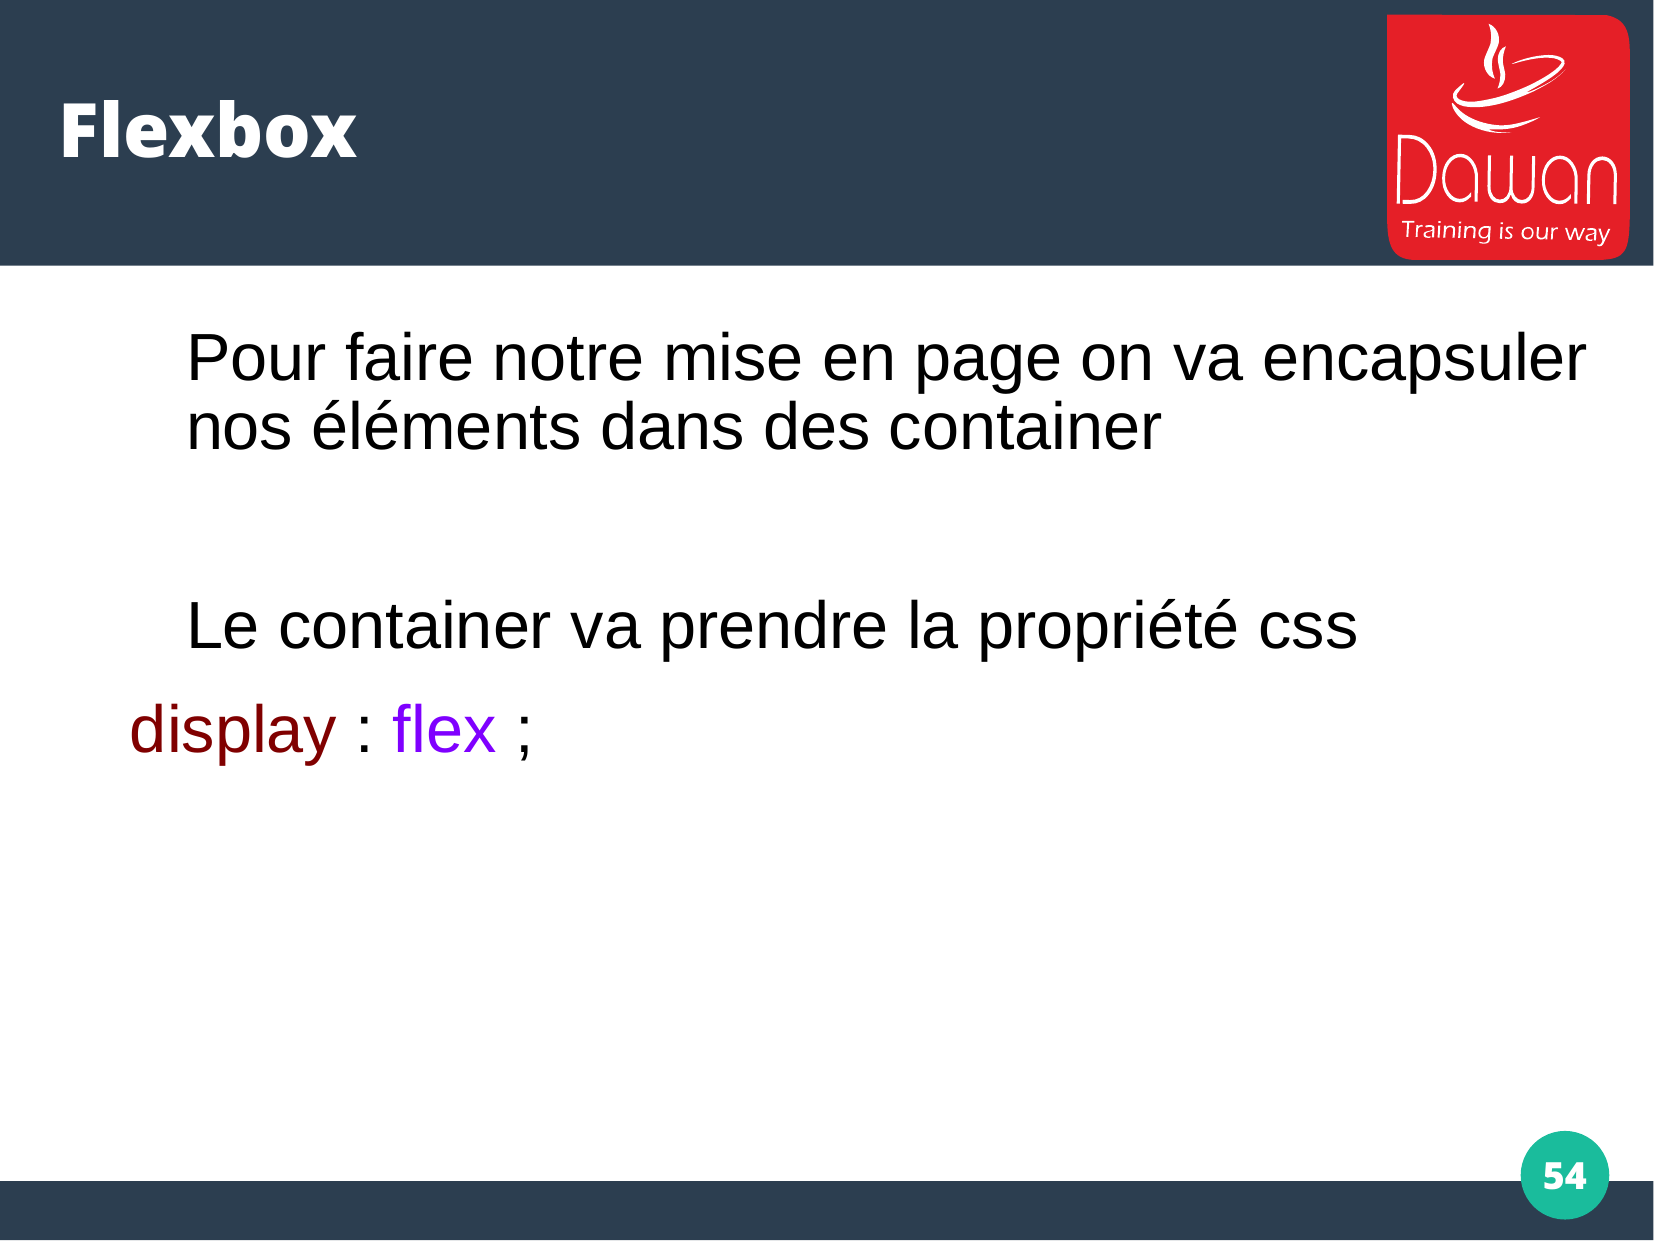

# Flexbox
Pour faire notre mise en page on va encapsuler nos éléments dans des container
Le container va prendre la propriété css
display : flex ;
54